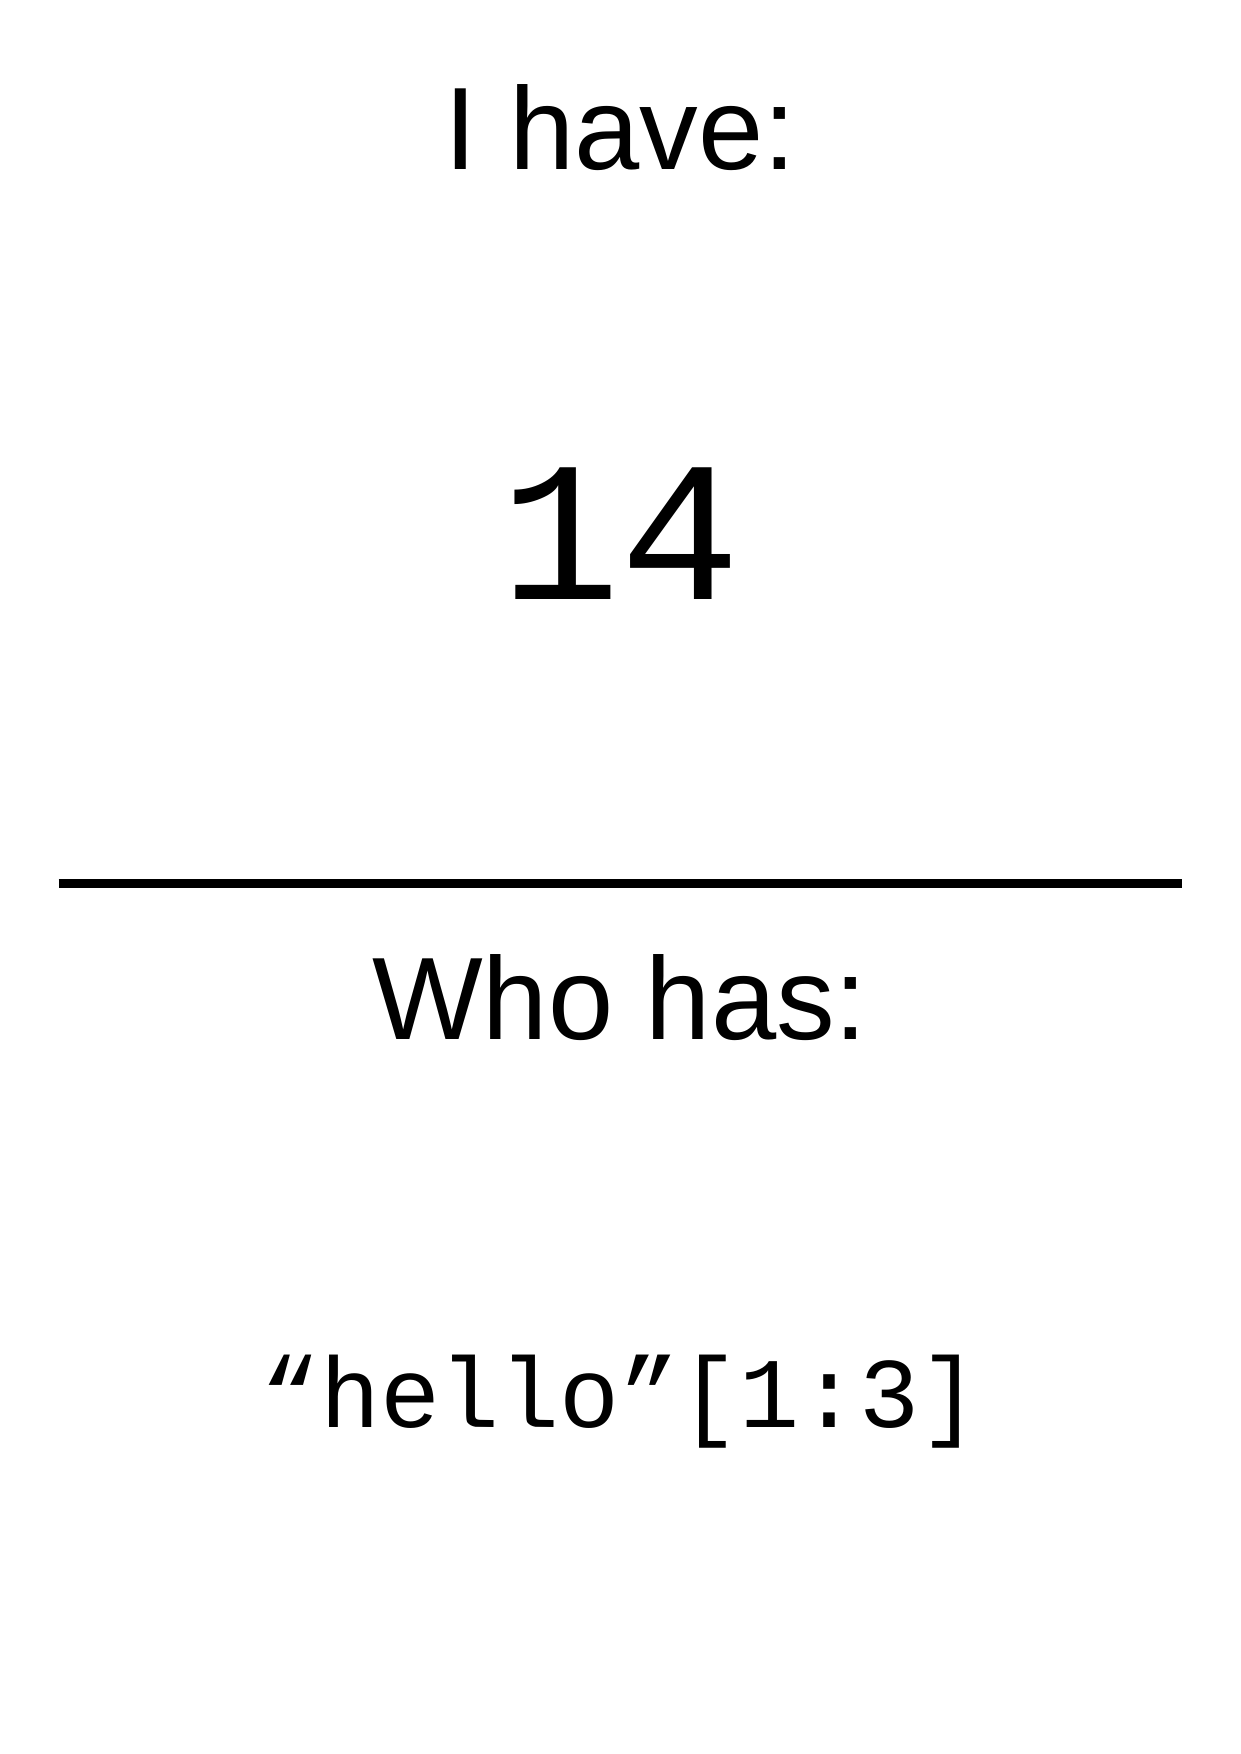

# I have:
14
Who has:
“hello”[1:3]